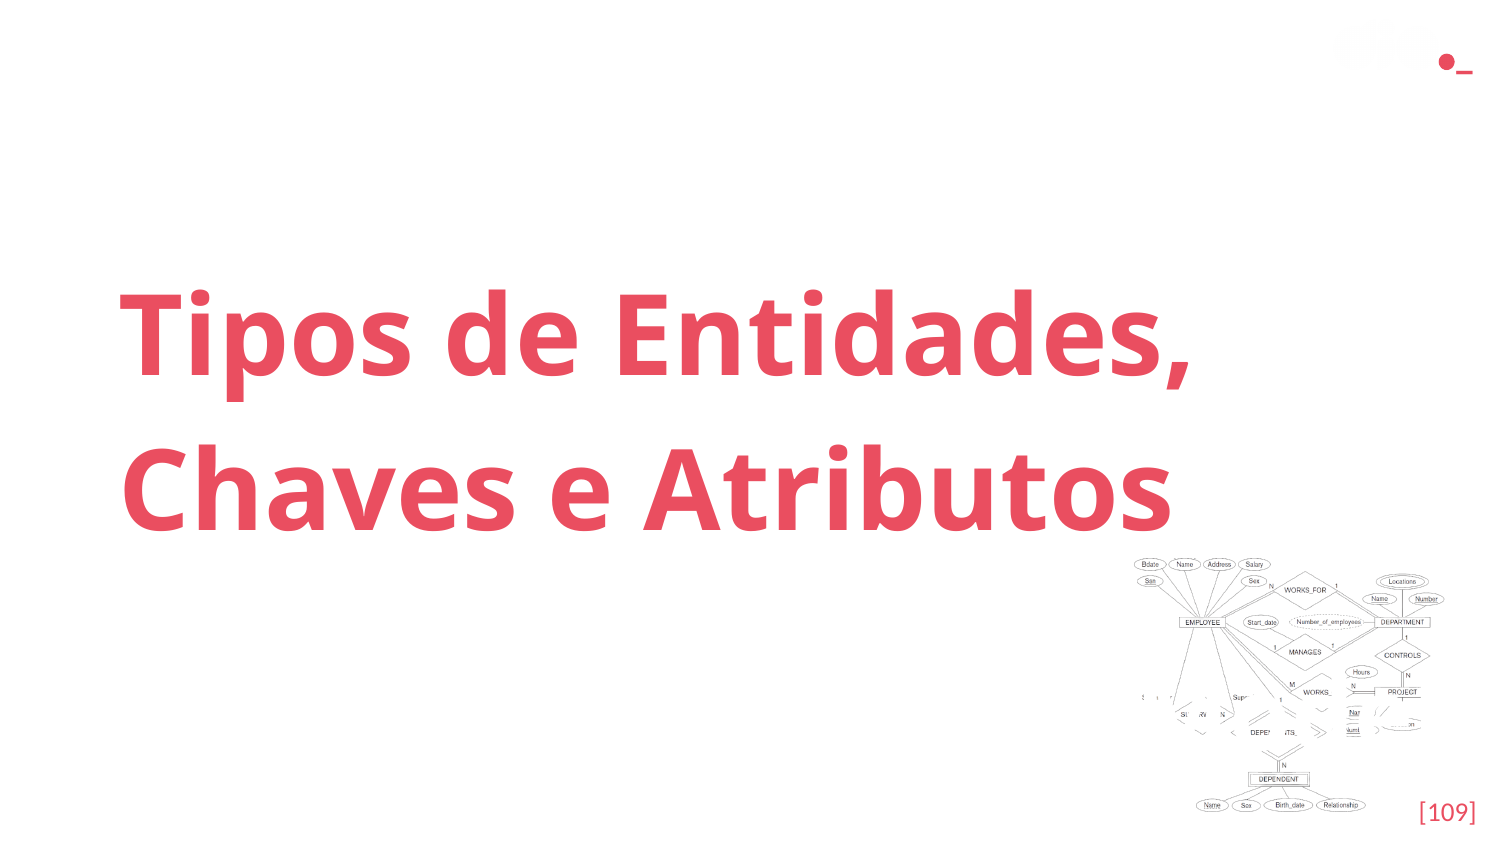

Tipos de Entidades, Chaves e Atributos
ER Model